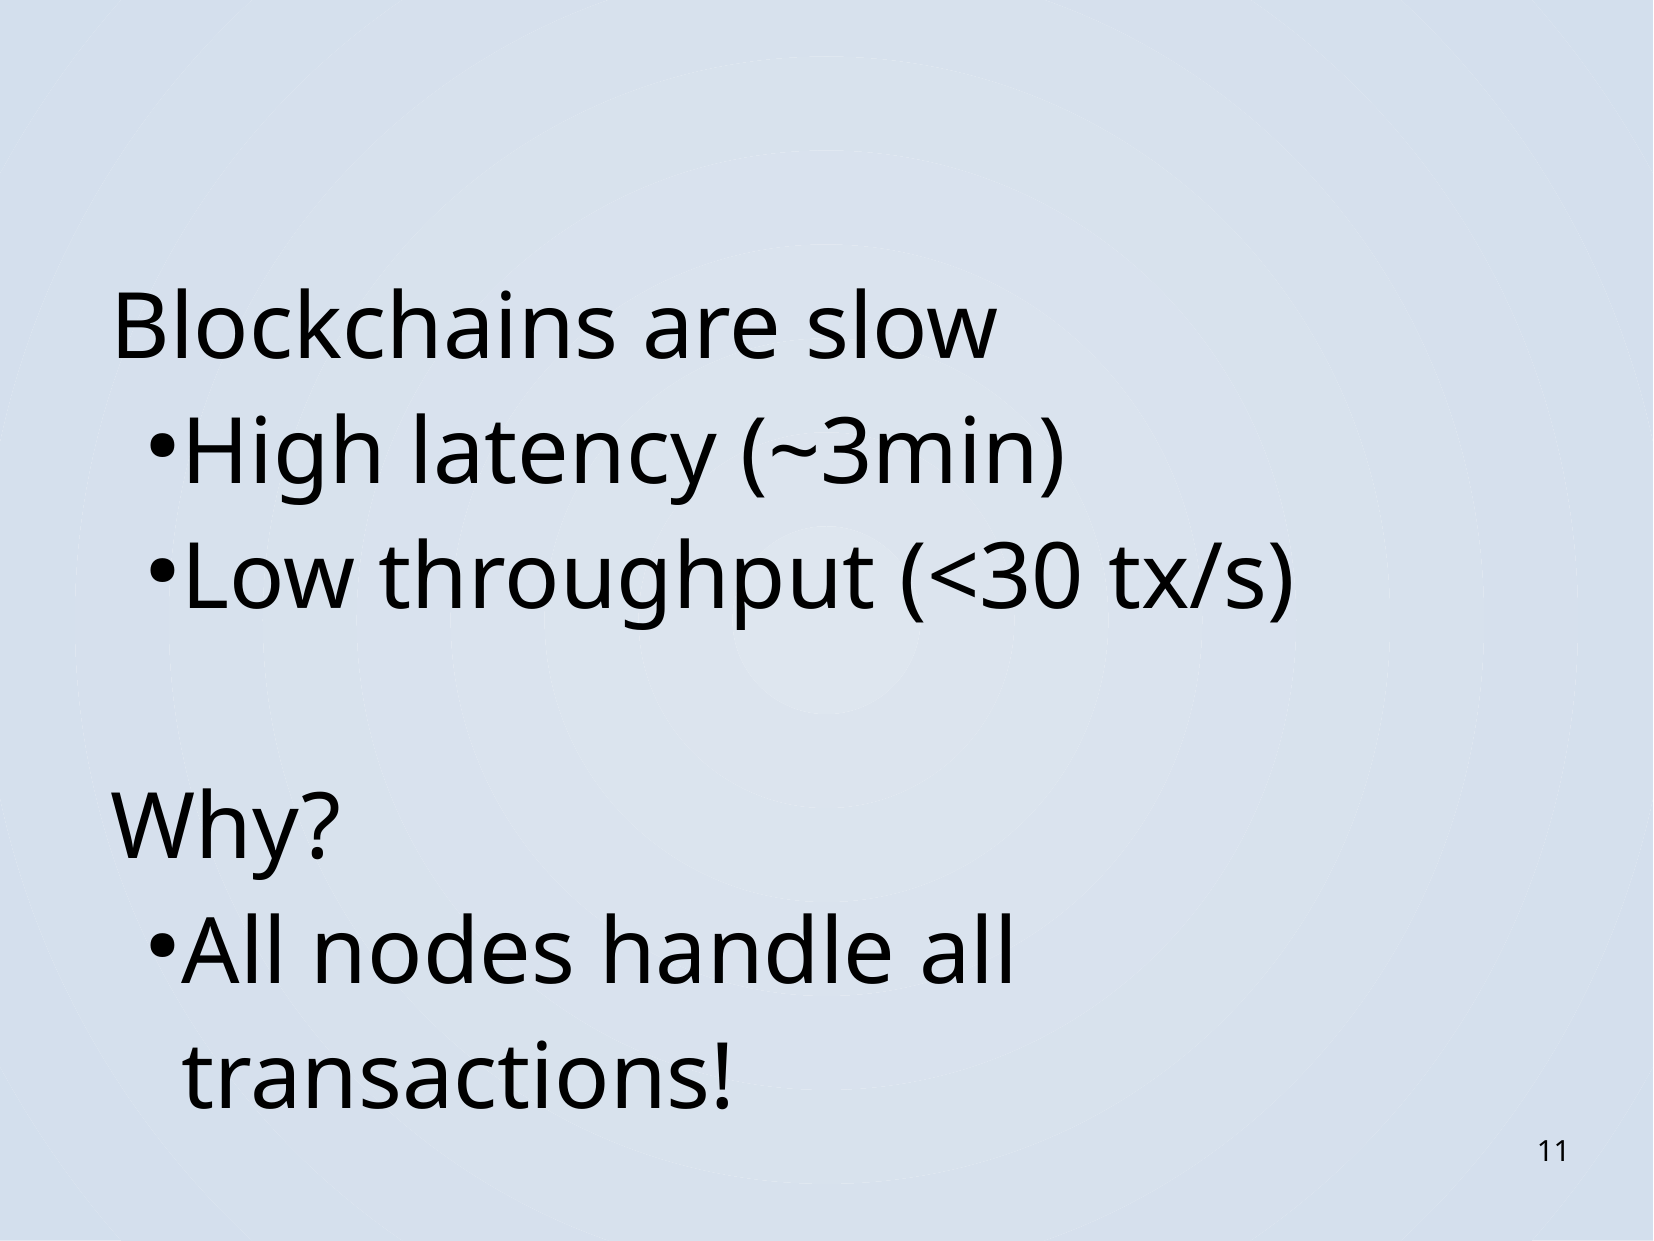

Blockchains are slow
High latency (~3min)
Low throughput (<30 tx/s)
Why?
All nodes handle all transactions!
11